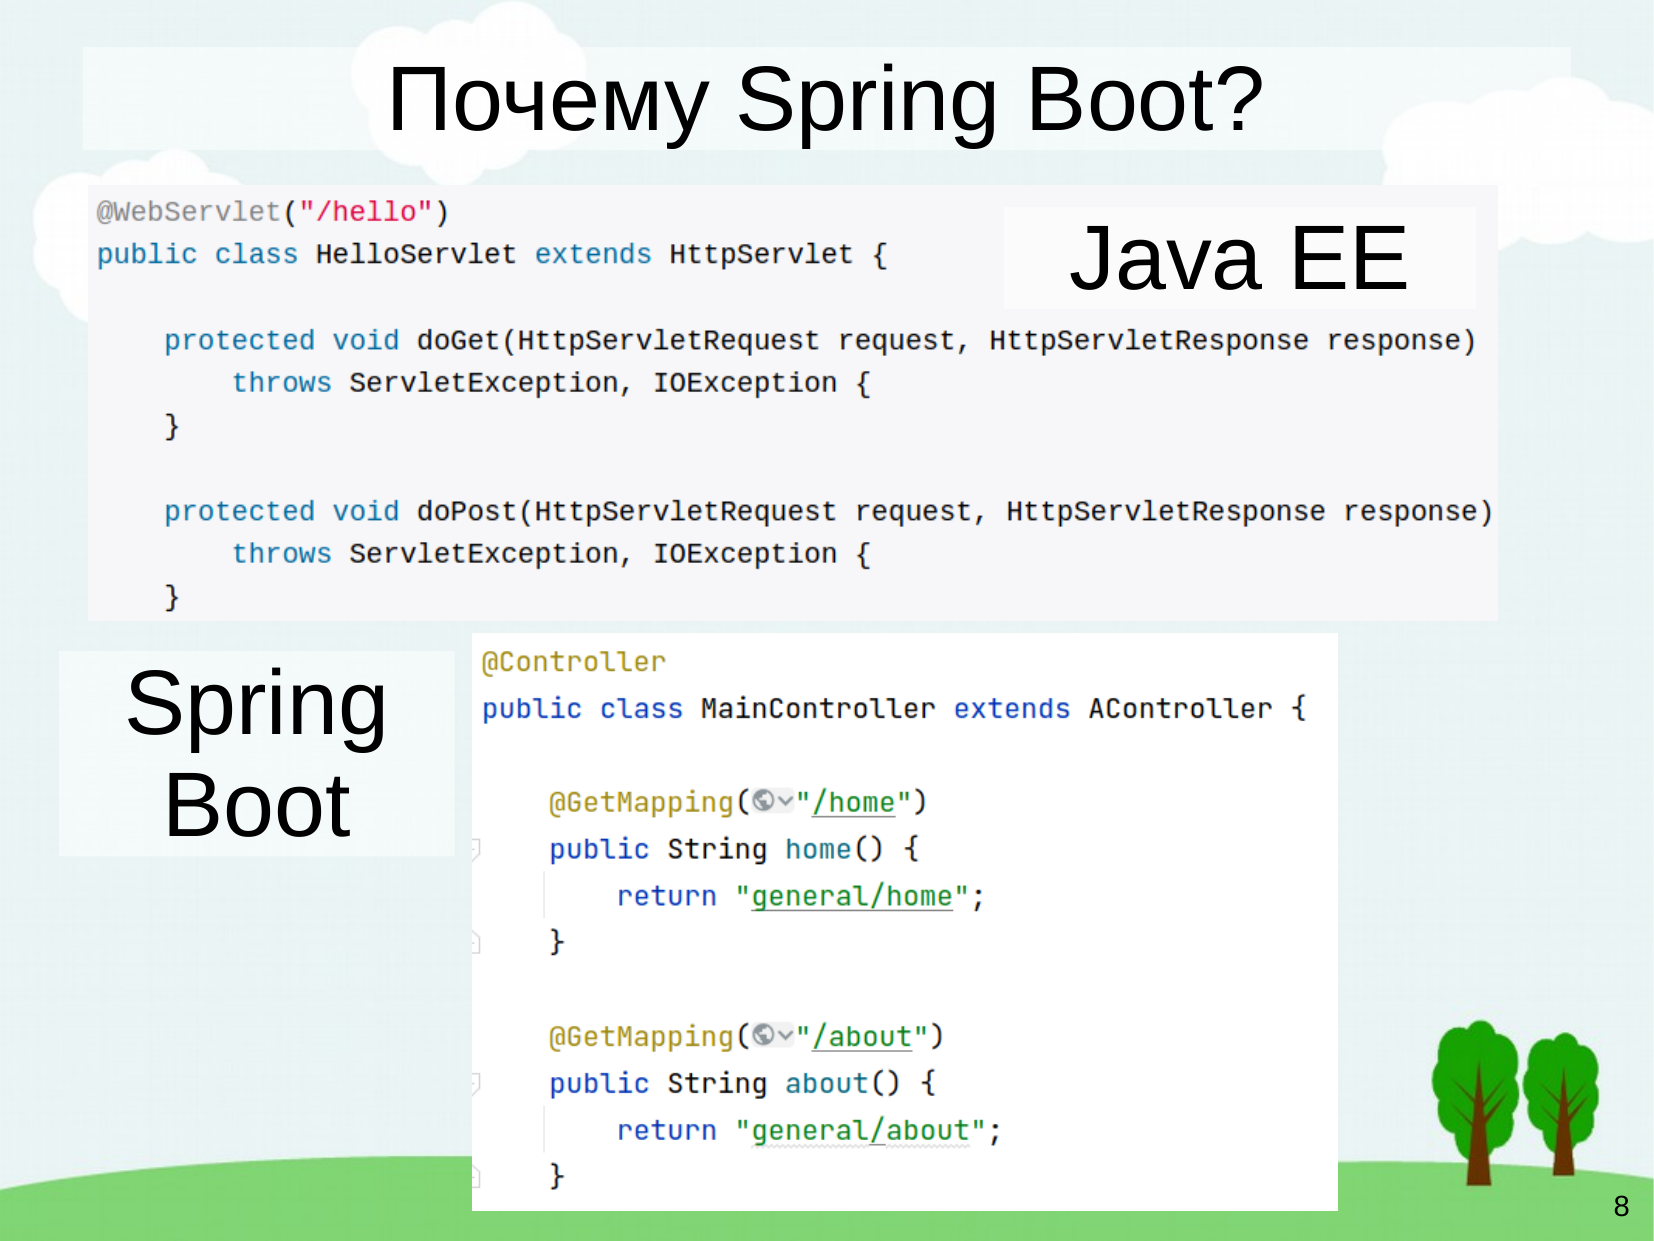

# Почему Spring Boot?
Java EE
Spring
Boot
8